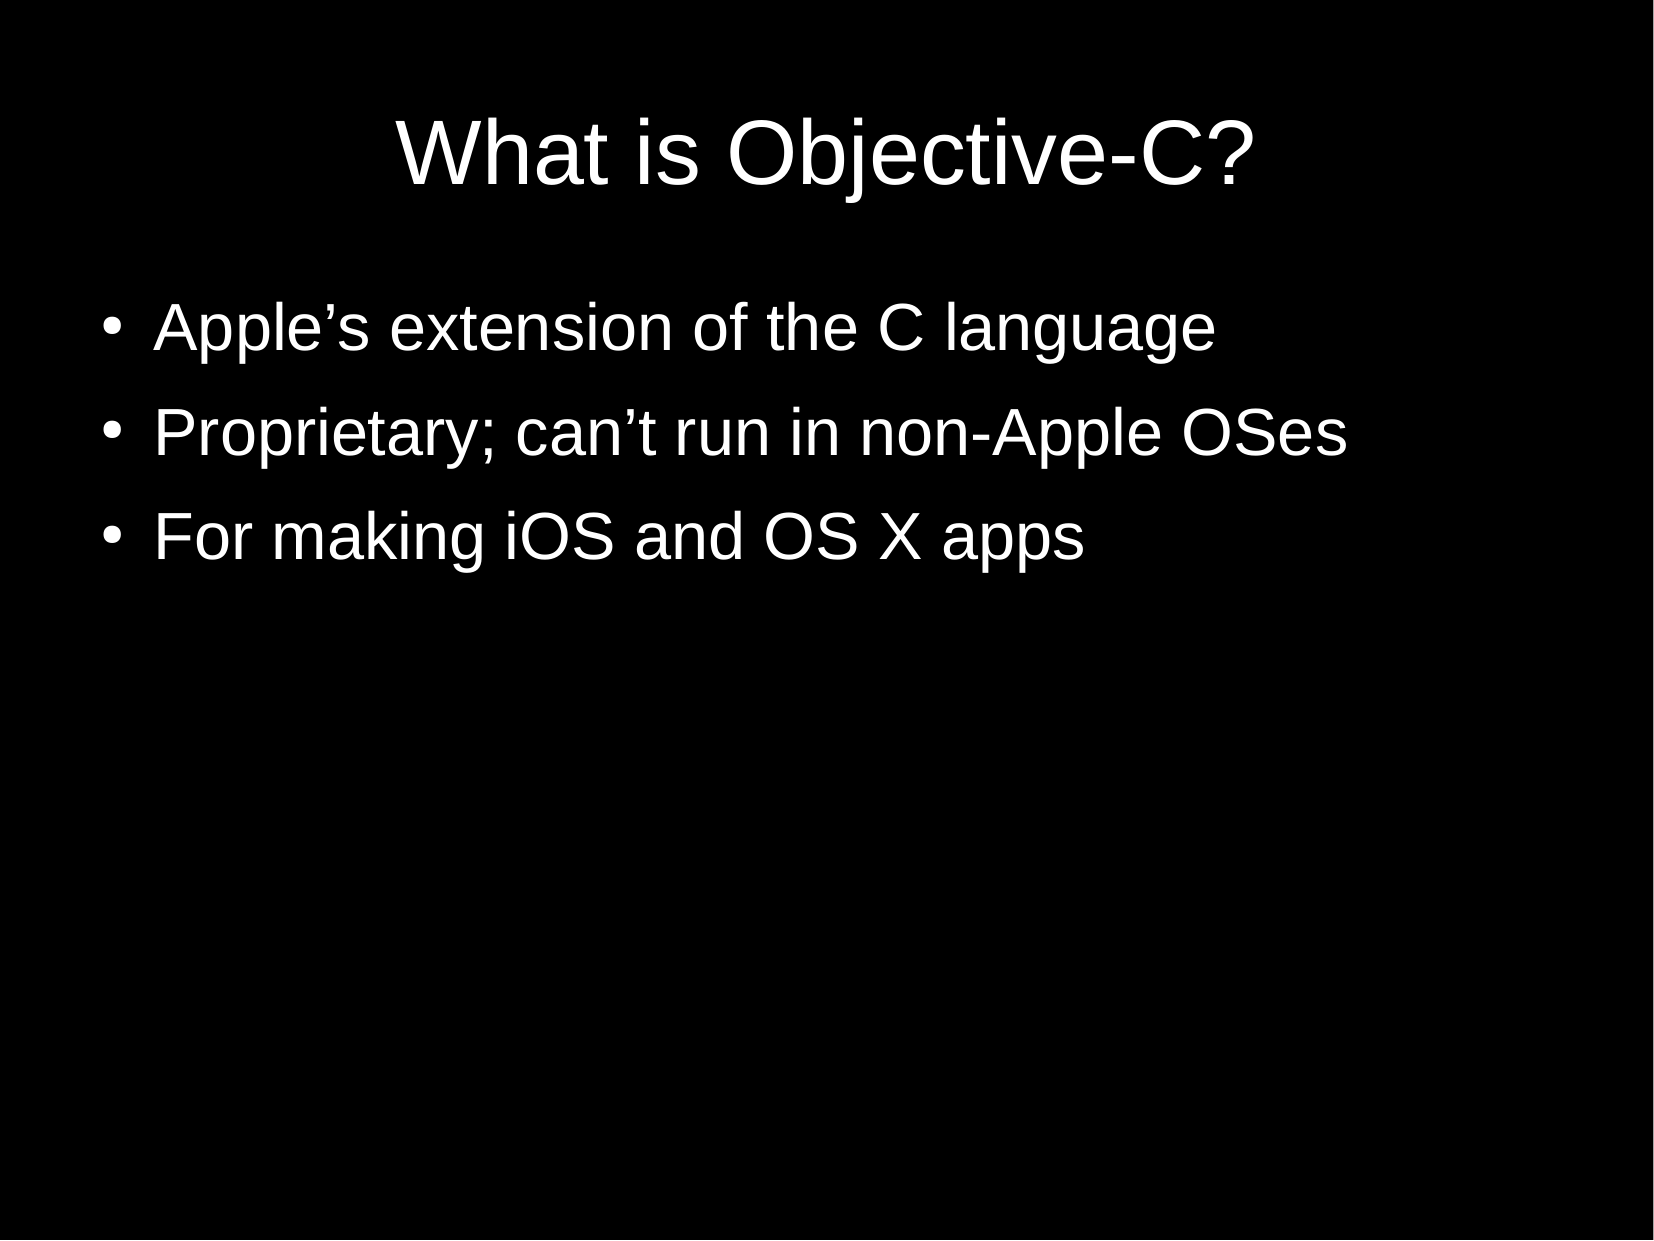

# What is Objective-C?
Apple’s extension of the C language
Proprietary; can’t run in non-Apple OSes
For making iOS and OS X apps